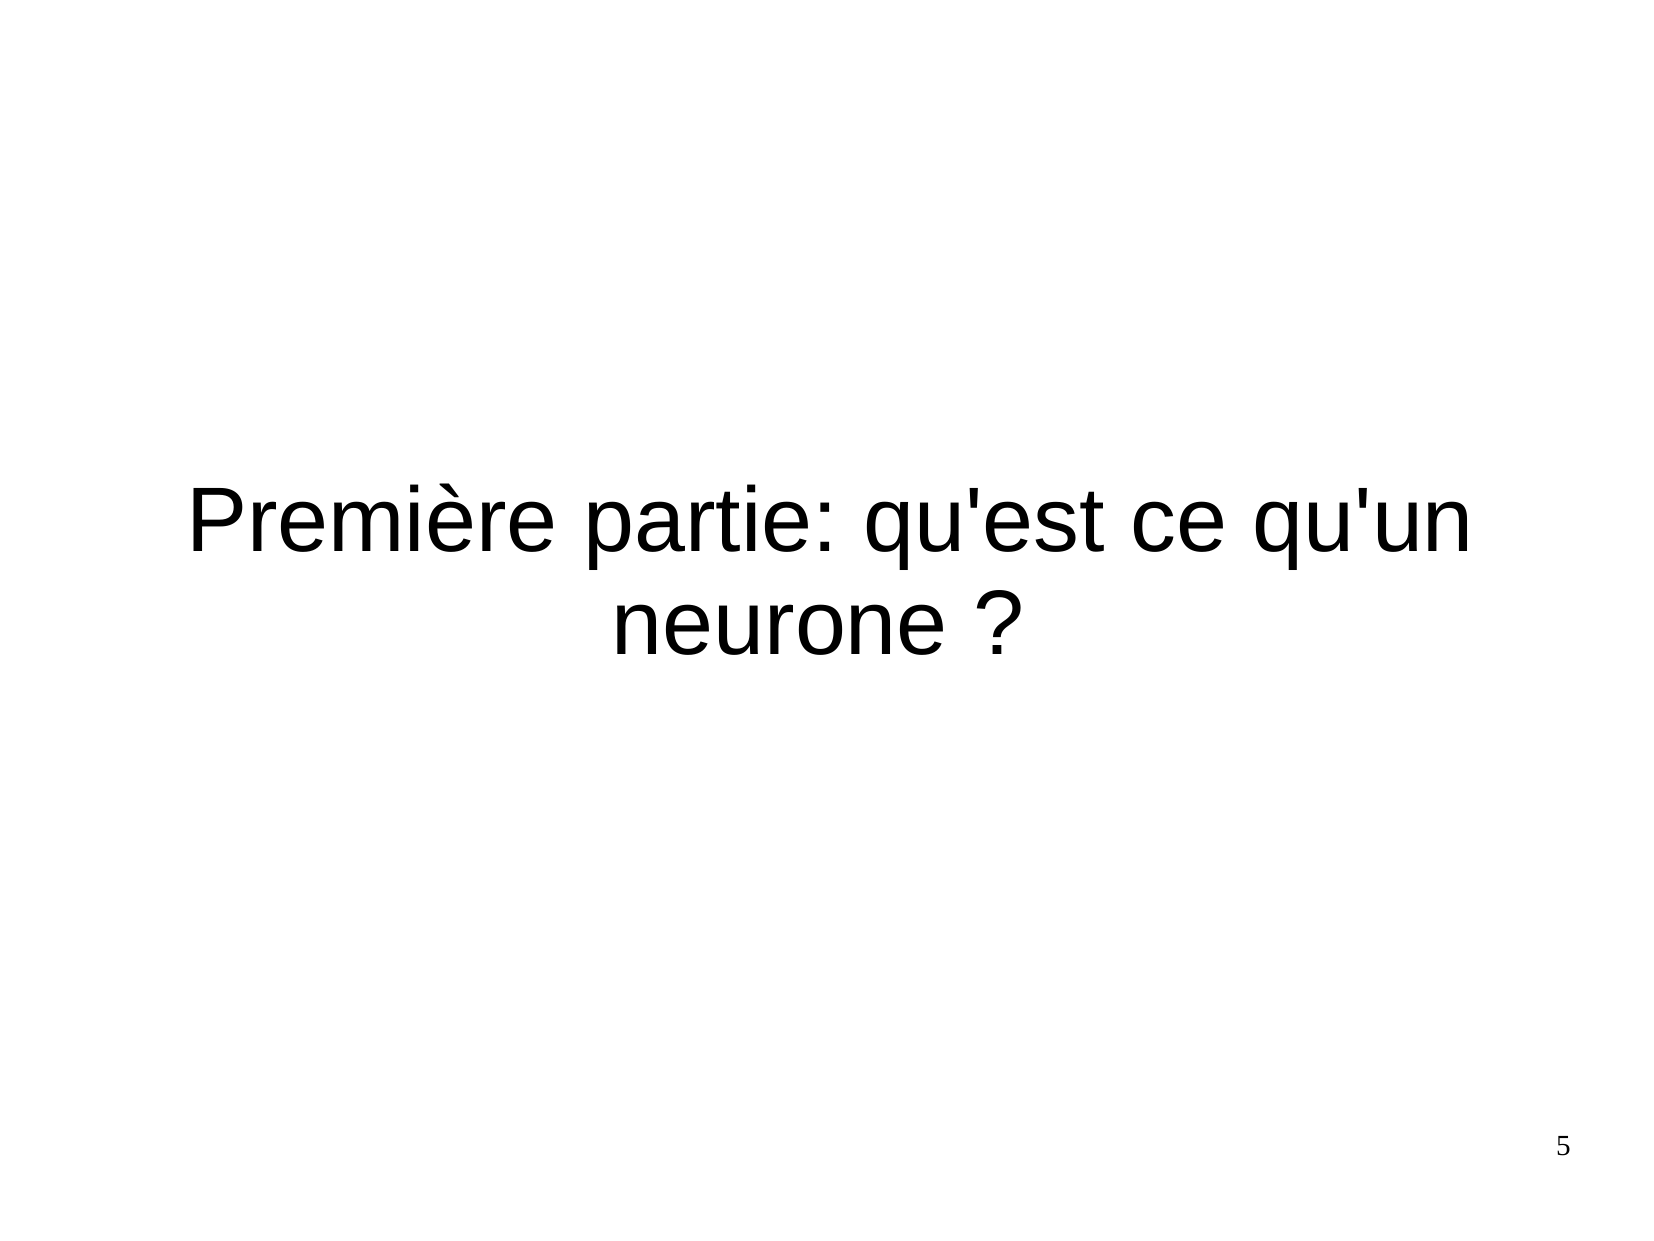

# Première partie: qu'est ce qu'un neurone ?
5